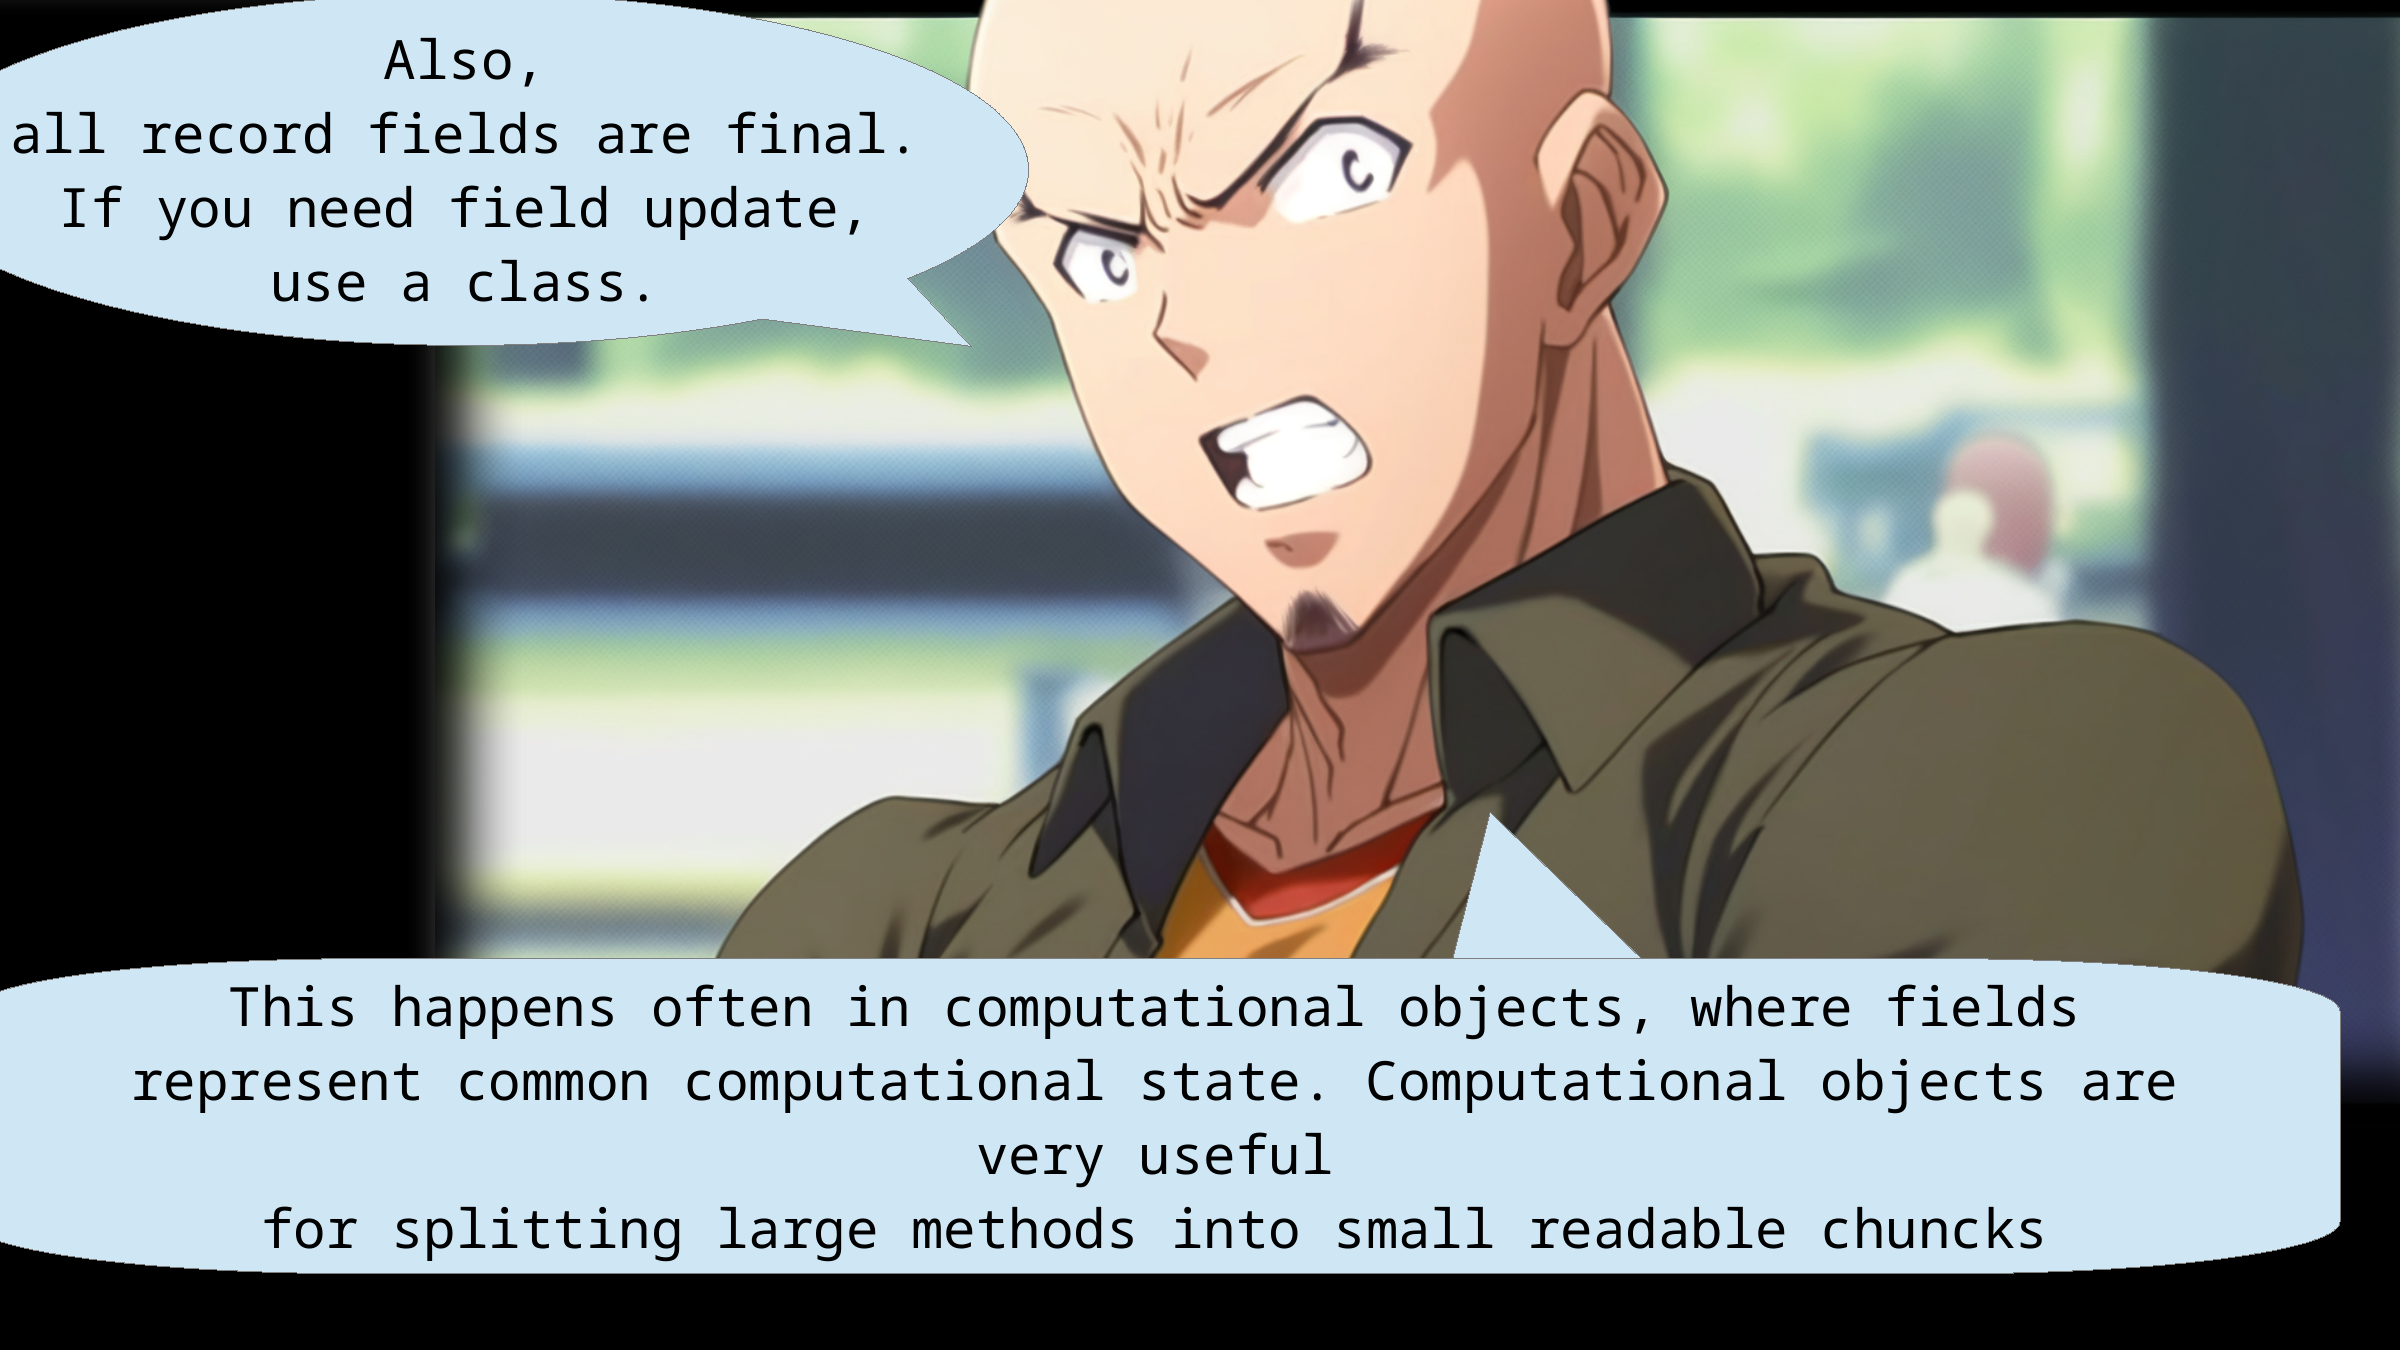

Also,
all record fields are final.
If you need field update,
use a class.
This happens often in computational objects, where fields represent common computational state. Computational objects are very useful
for splitting large methods into small readable chuncks